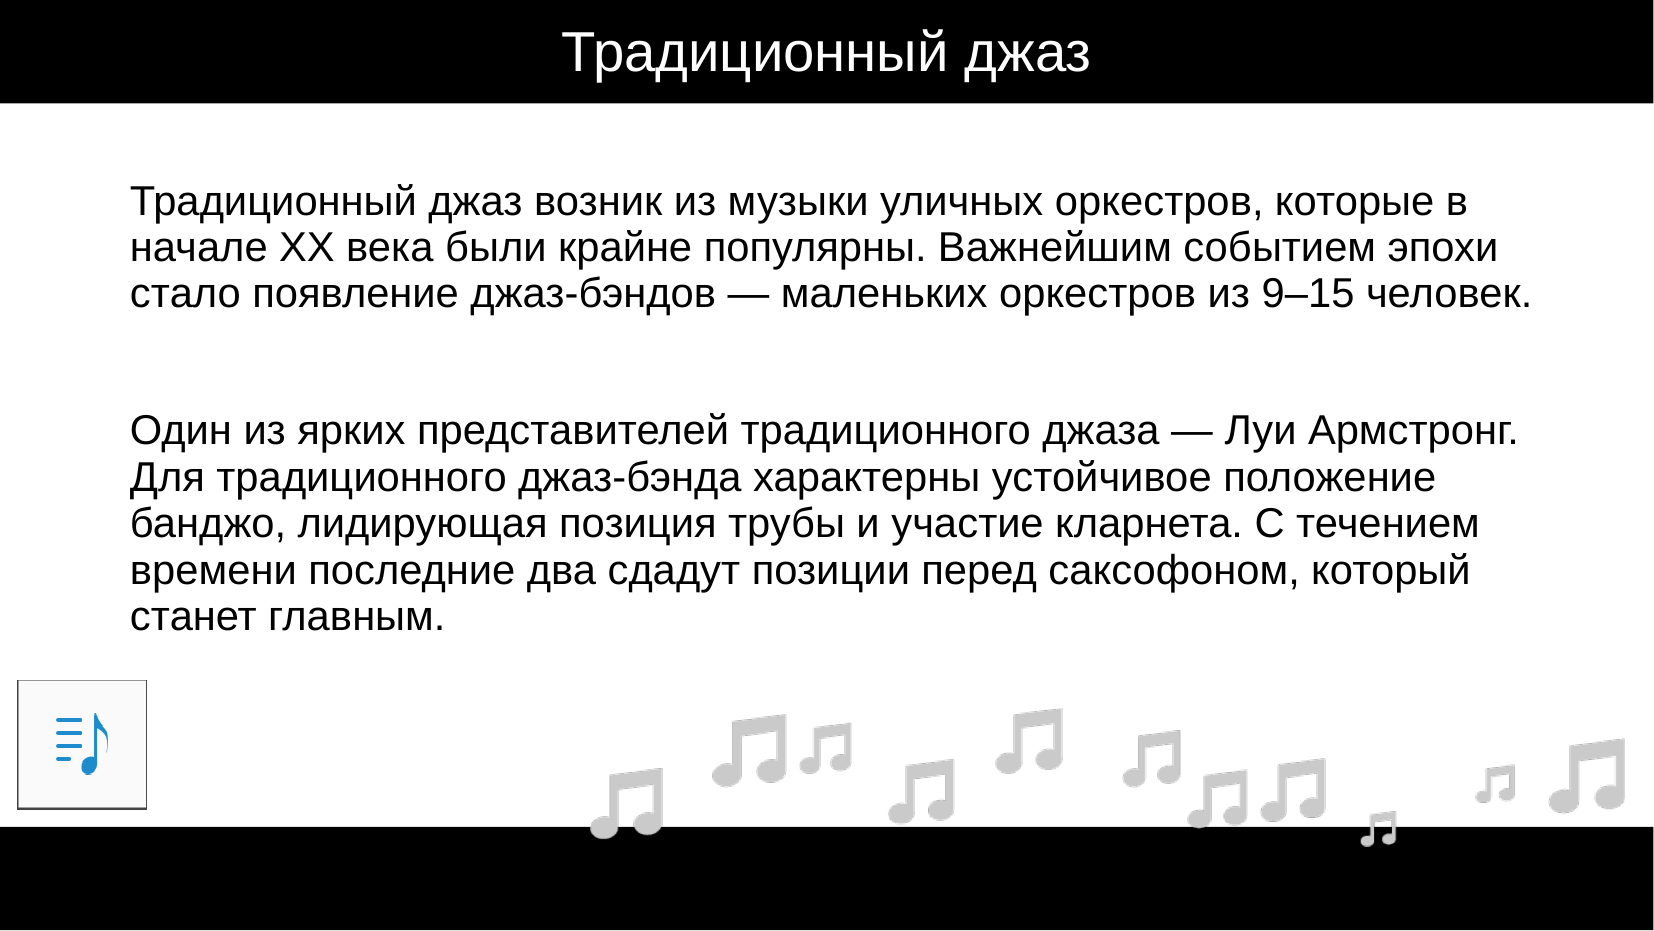

# Традиционный джаз
Традиционный джаз возник из музыки уличных оркестров, которые в начале XX века были крайне популярны. Важнейшим событием эпохи стало появление джаз-бэндов — маленьких оркестров из 9–15 человек.
Один из ярких представителей традиционного джаза — Луи Армстронг. Для традиционного джаз-бэнда характерны устойчивое положение банджо, лидирующая позиция трубы и участие кларнета. С течением времени последние два сдадут позиции перед саксофоном, который станет главным.